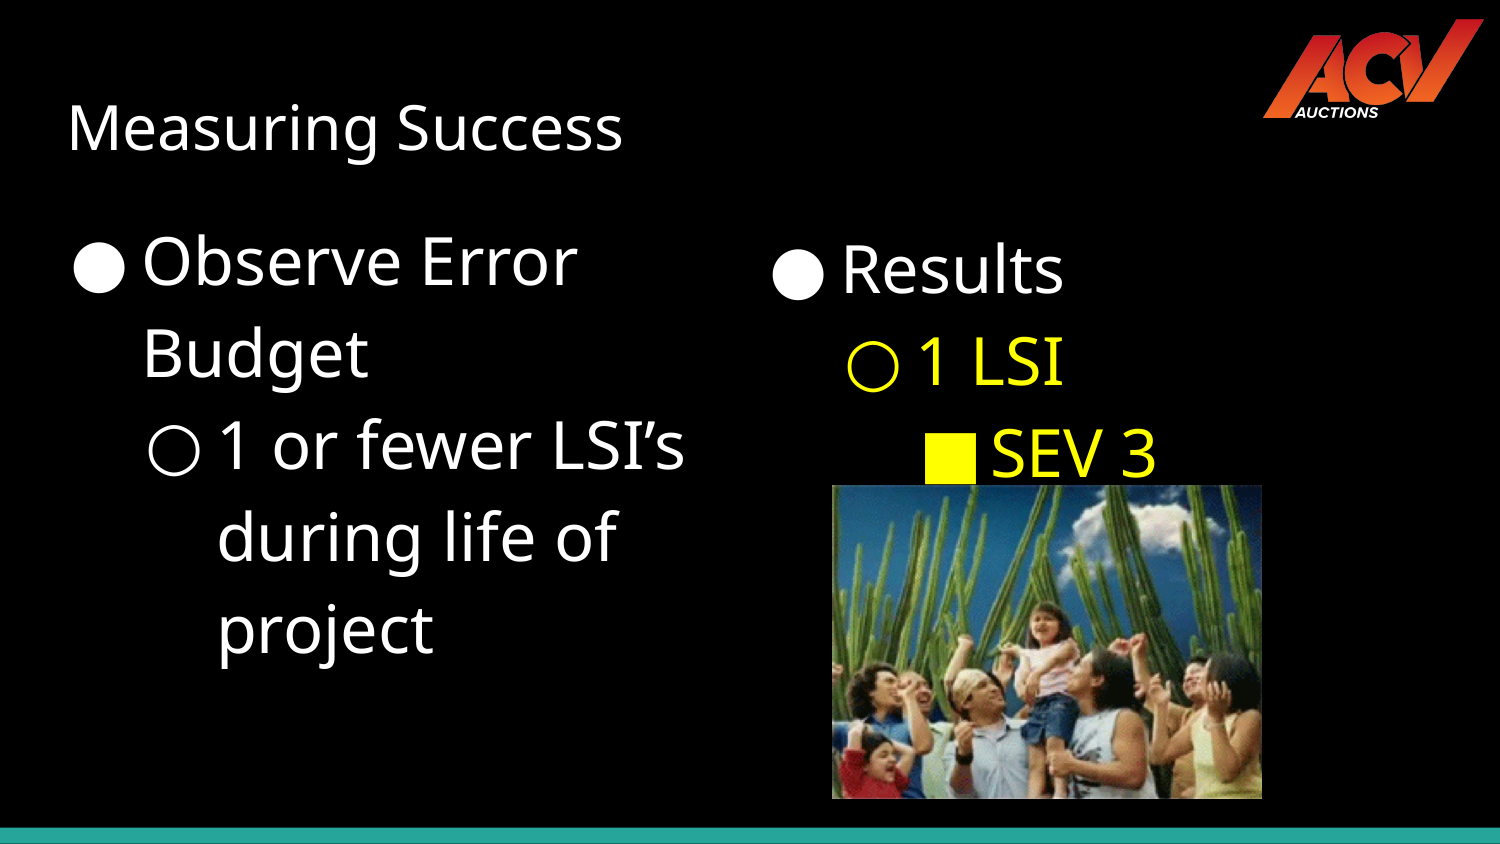

# Measuring Success
Observe Error Budget
1 or fewer LSI’s during life of project
Results
1 LSI
SEV 3